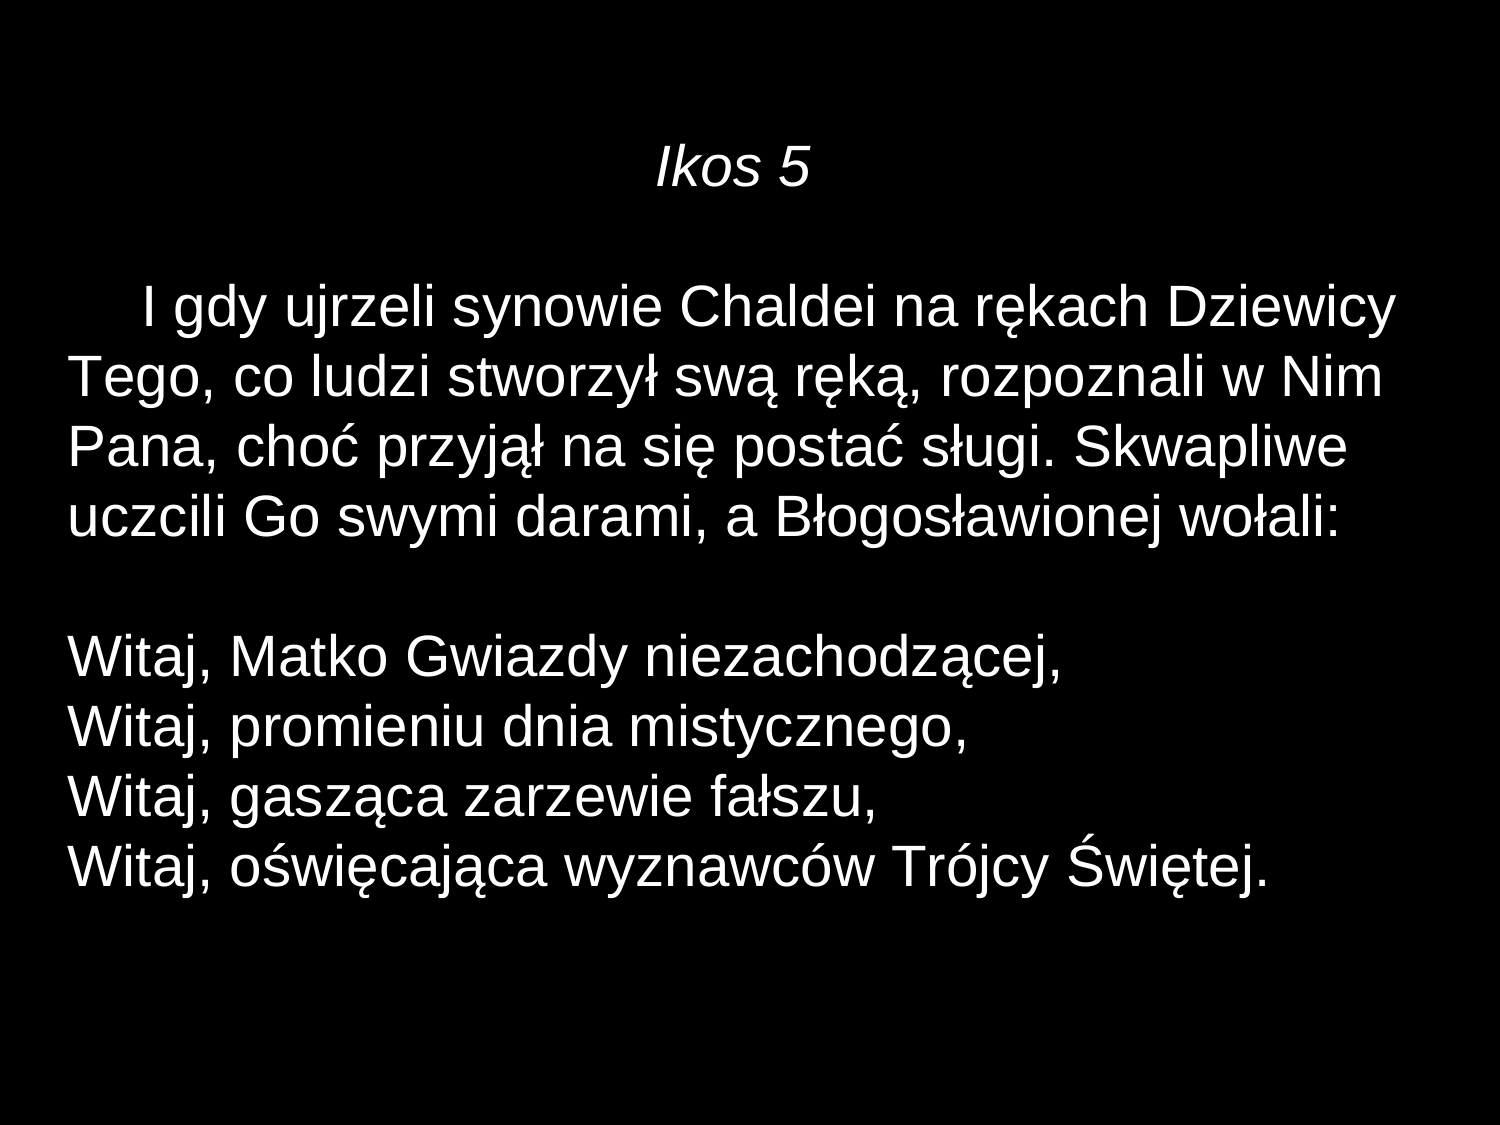

Ikos 5
	I gdy ujrzeli synowie Chaldei na rękach Dziewicy Tego, co ludzi stworzył swą ręką, rozpoznali w Nim Pana, choć przyjął na się postać sługi. Skwapliwe uczcili Go swymi darami, a Błogosławionej wołali:
Witaj, Matko Gwiazdy niezachodzącej,
Witaj, promieniu dnia mistycznego,
Witaj, gasząca zarzewie fałszu,
Witaj, oświęcająca wyznawców Trójcy Świętej.